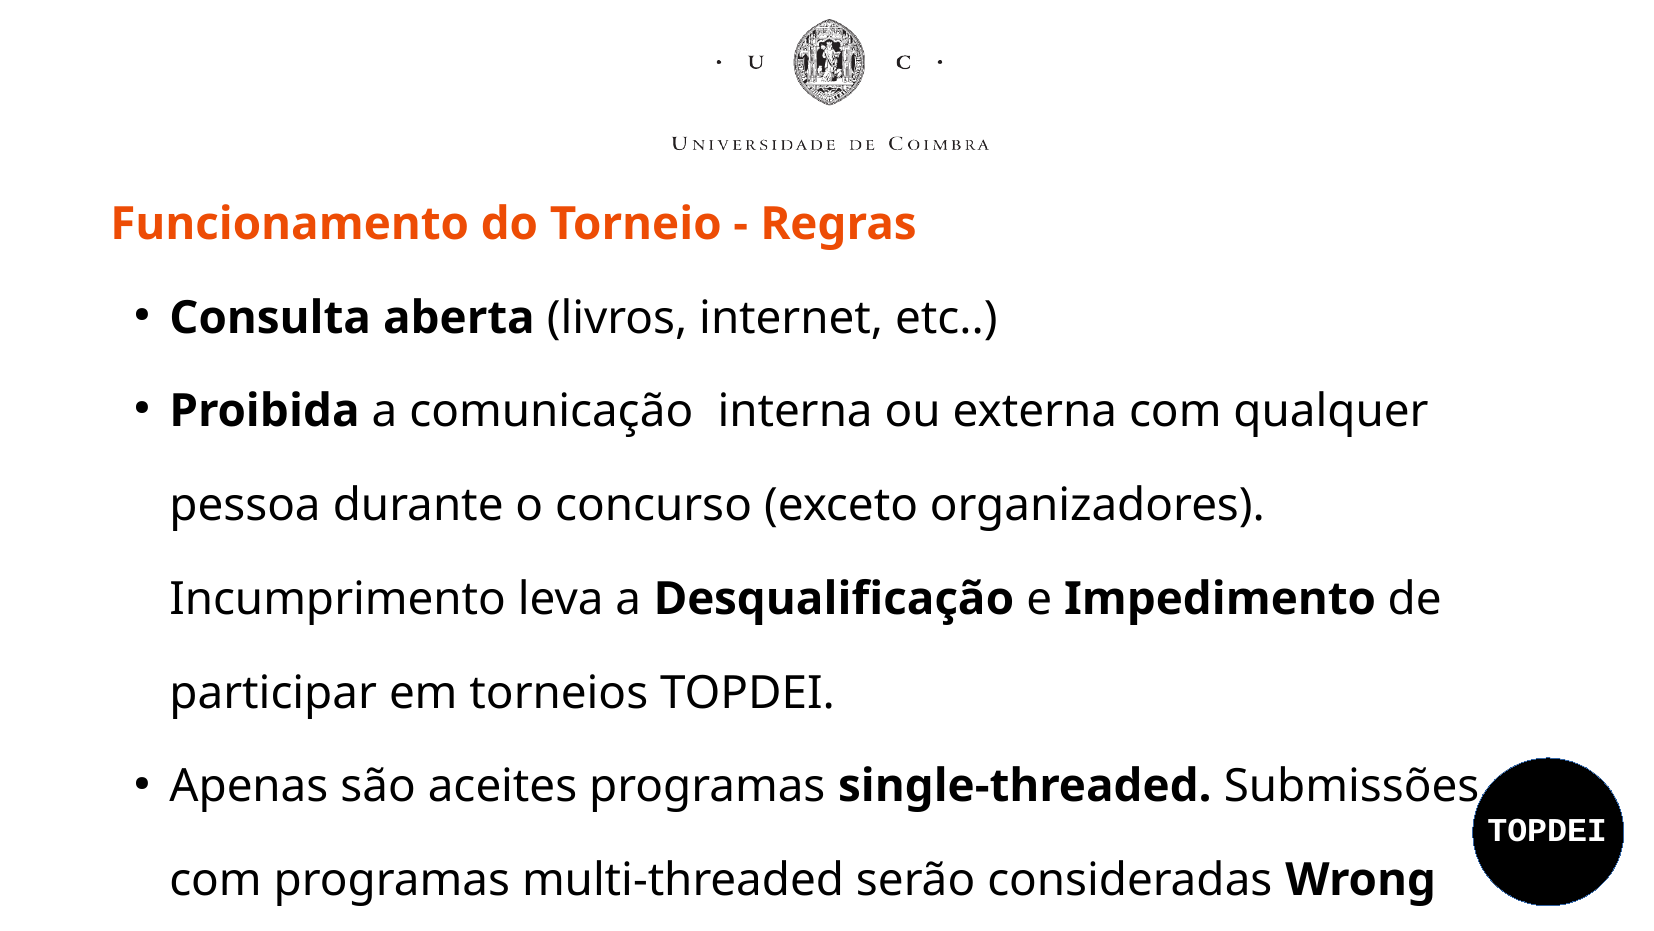

Funcionamento do Torneio - Regras
Consulta aberta (livros, internet, etc..)
Proibida a comunicação interna ou externa com qualquer pessoa durante o concurso (exceto organizadores). Incumprimento leva a Desqualificação e Impedimento de participar em torneios TOPDEI.
Apenas são aceites programas single-threaded. Submissões com programas multi-threaded serão consideradas Wrong Answer.
TOPDEI